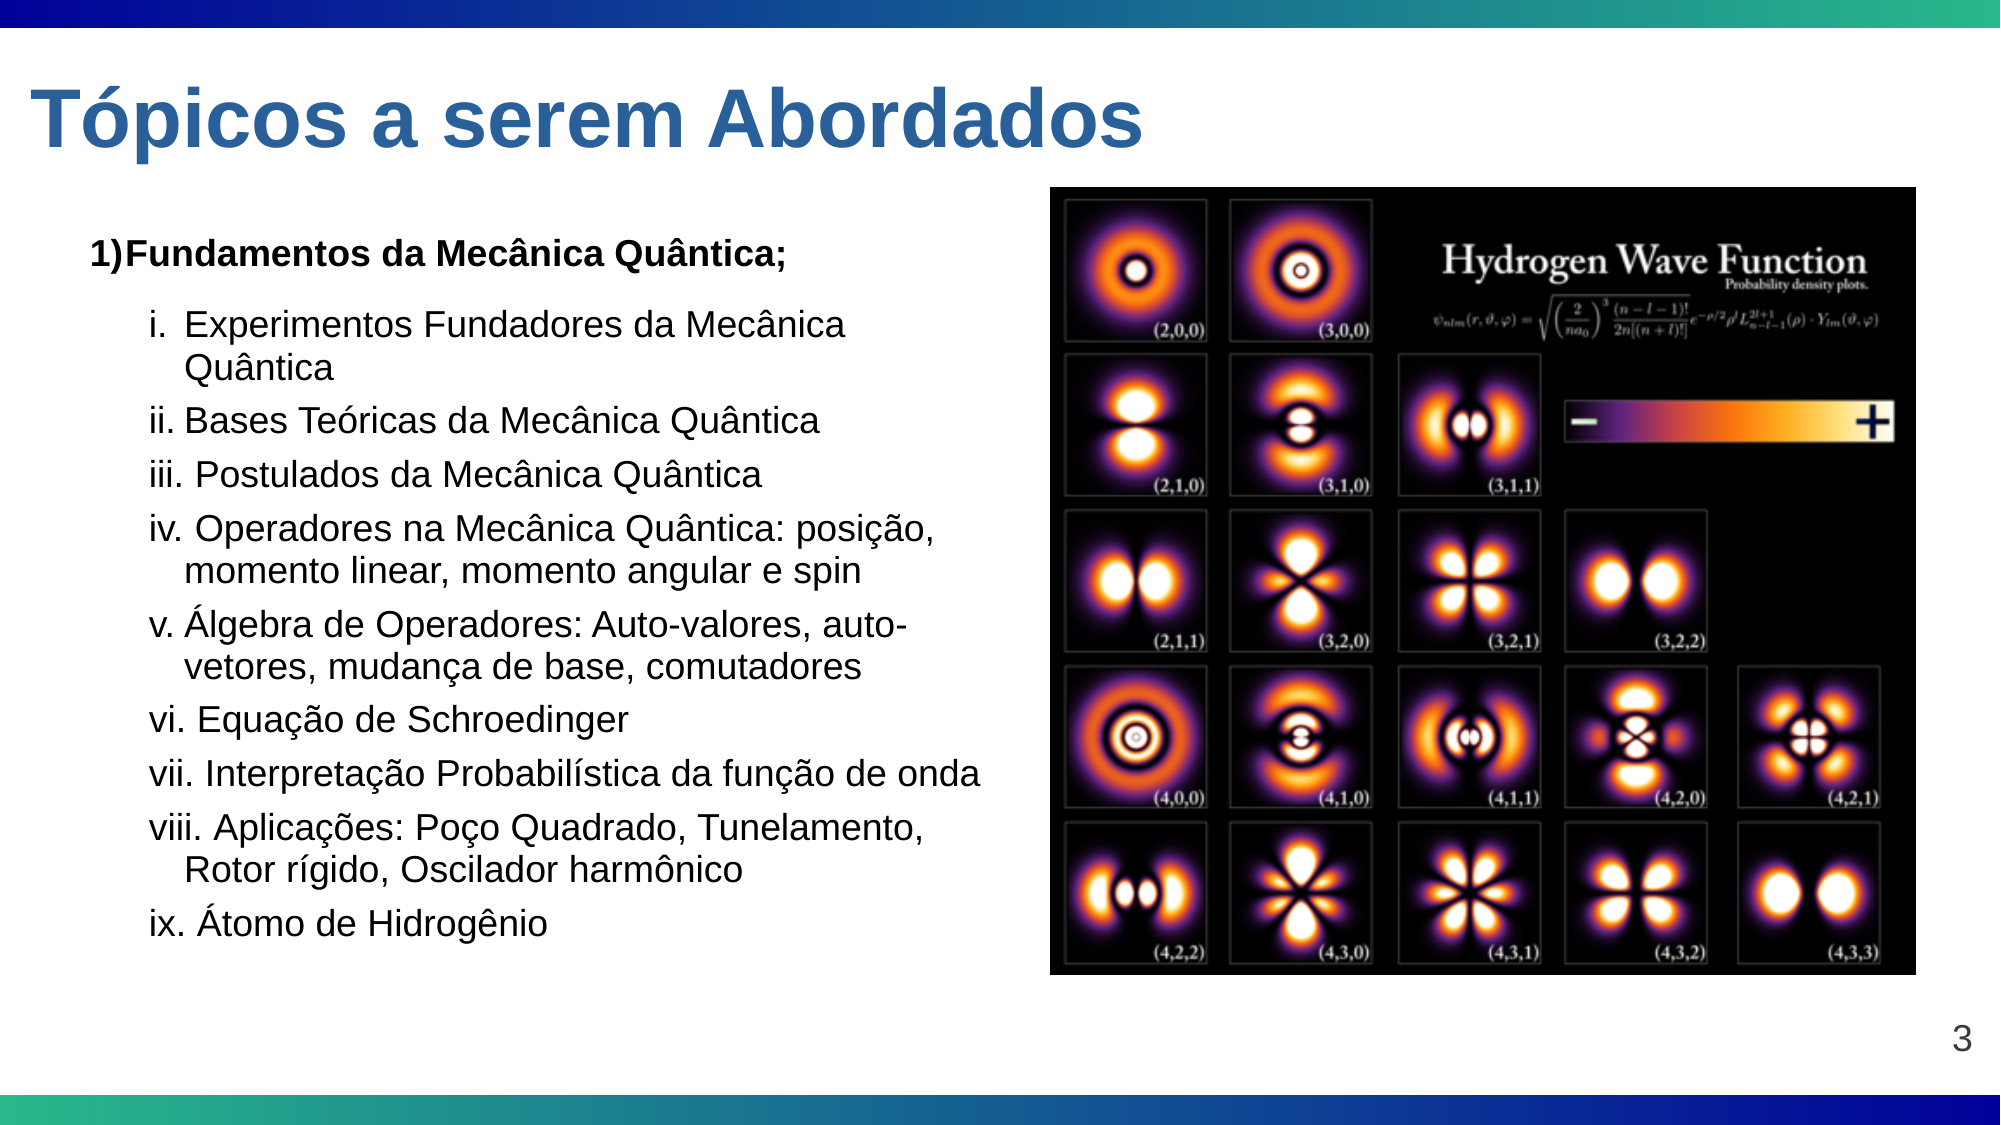

Tópicos a serem Abordados
Fundamentos da Mecânica Quântica;
Experimentos Fundadores da Mecânica Quântica
Bases Teóricas da Mecânica Quântica
 Postulados da Mecânica Quântica
 Operadores na Mecânica Quântica: posição, momento linear, momento angular e spin
Álgebra de Operadores: Auto-valores, auto-vetores, mudança de base, comutadores
 Equação de Schroedinger
 Interpretação Probabilística da função de onda
 Aplicações: Poço Quadrado, Tunelamento, Rotor rígido, Oscilador harmônico
 Átomo de Hidrogênio